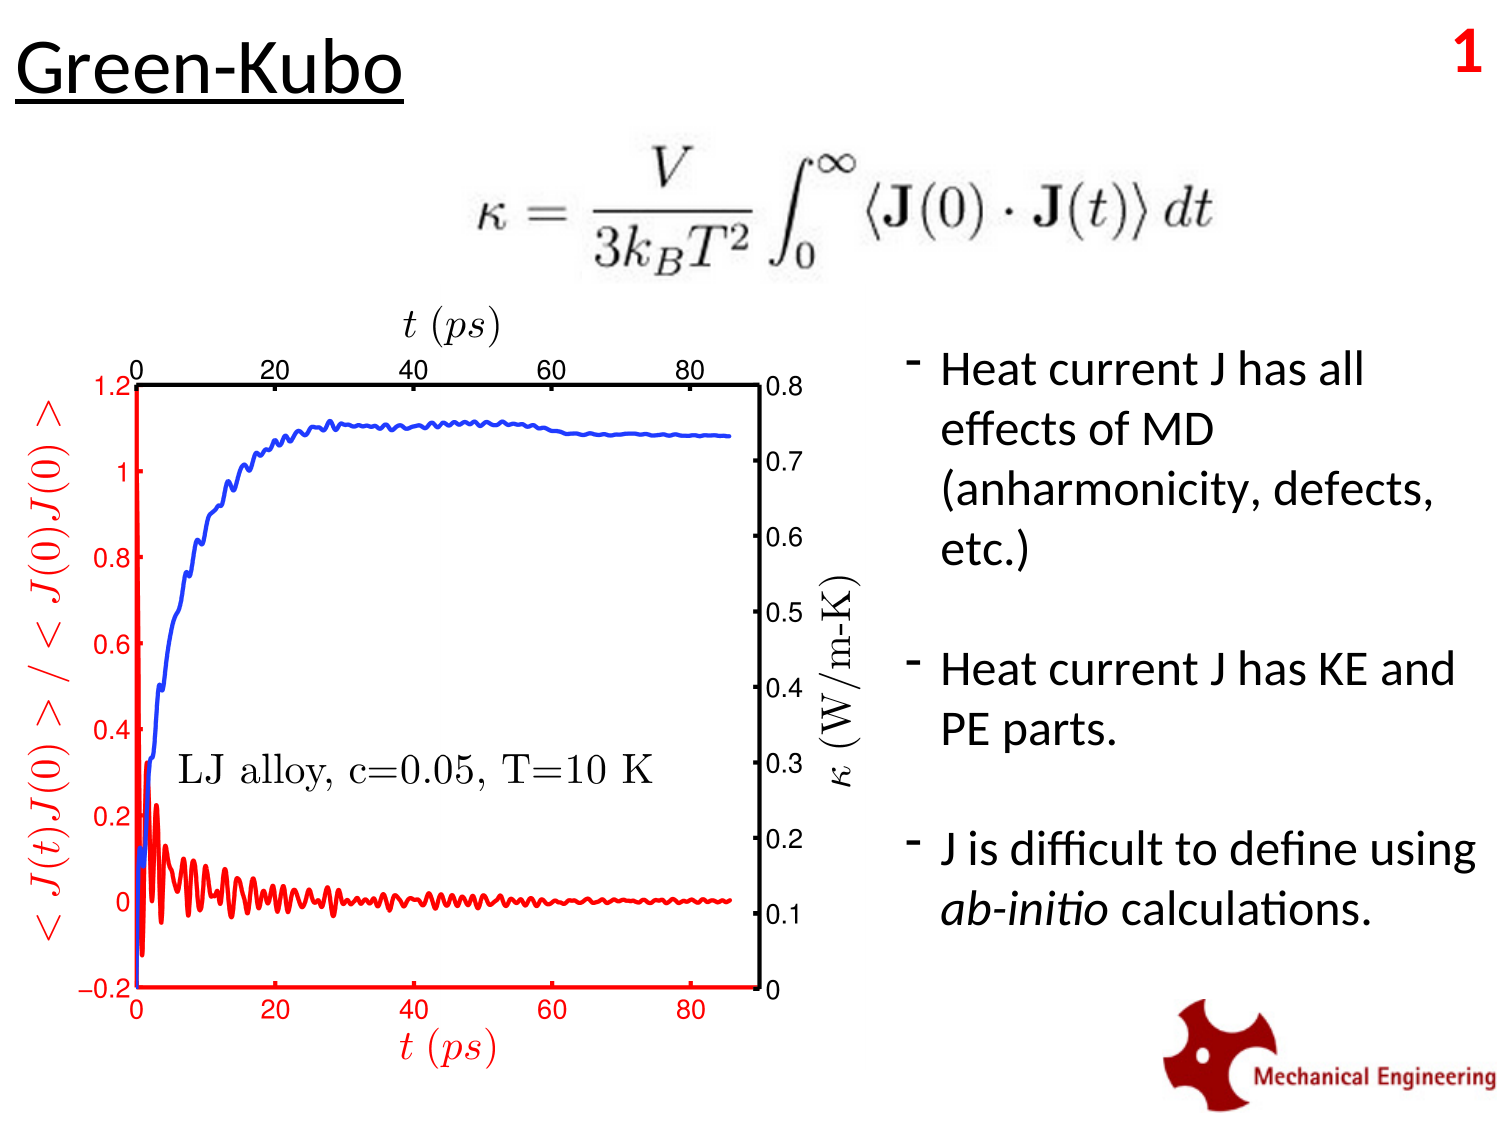

# Green-Kubo
1
Heat current J has all effects of MD (anharmonicity, defects, etc.)
Heat current J has KE and PE parts.
J is difficult to define using ab-initio calculations.